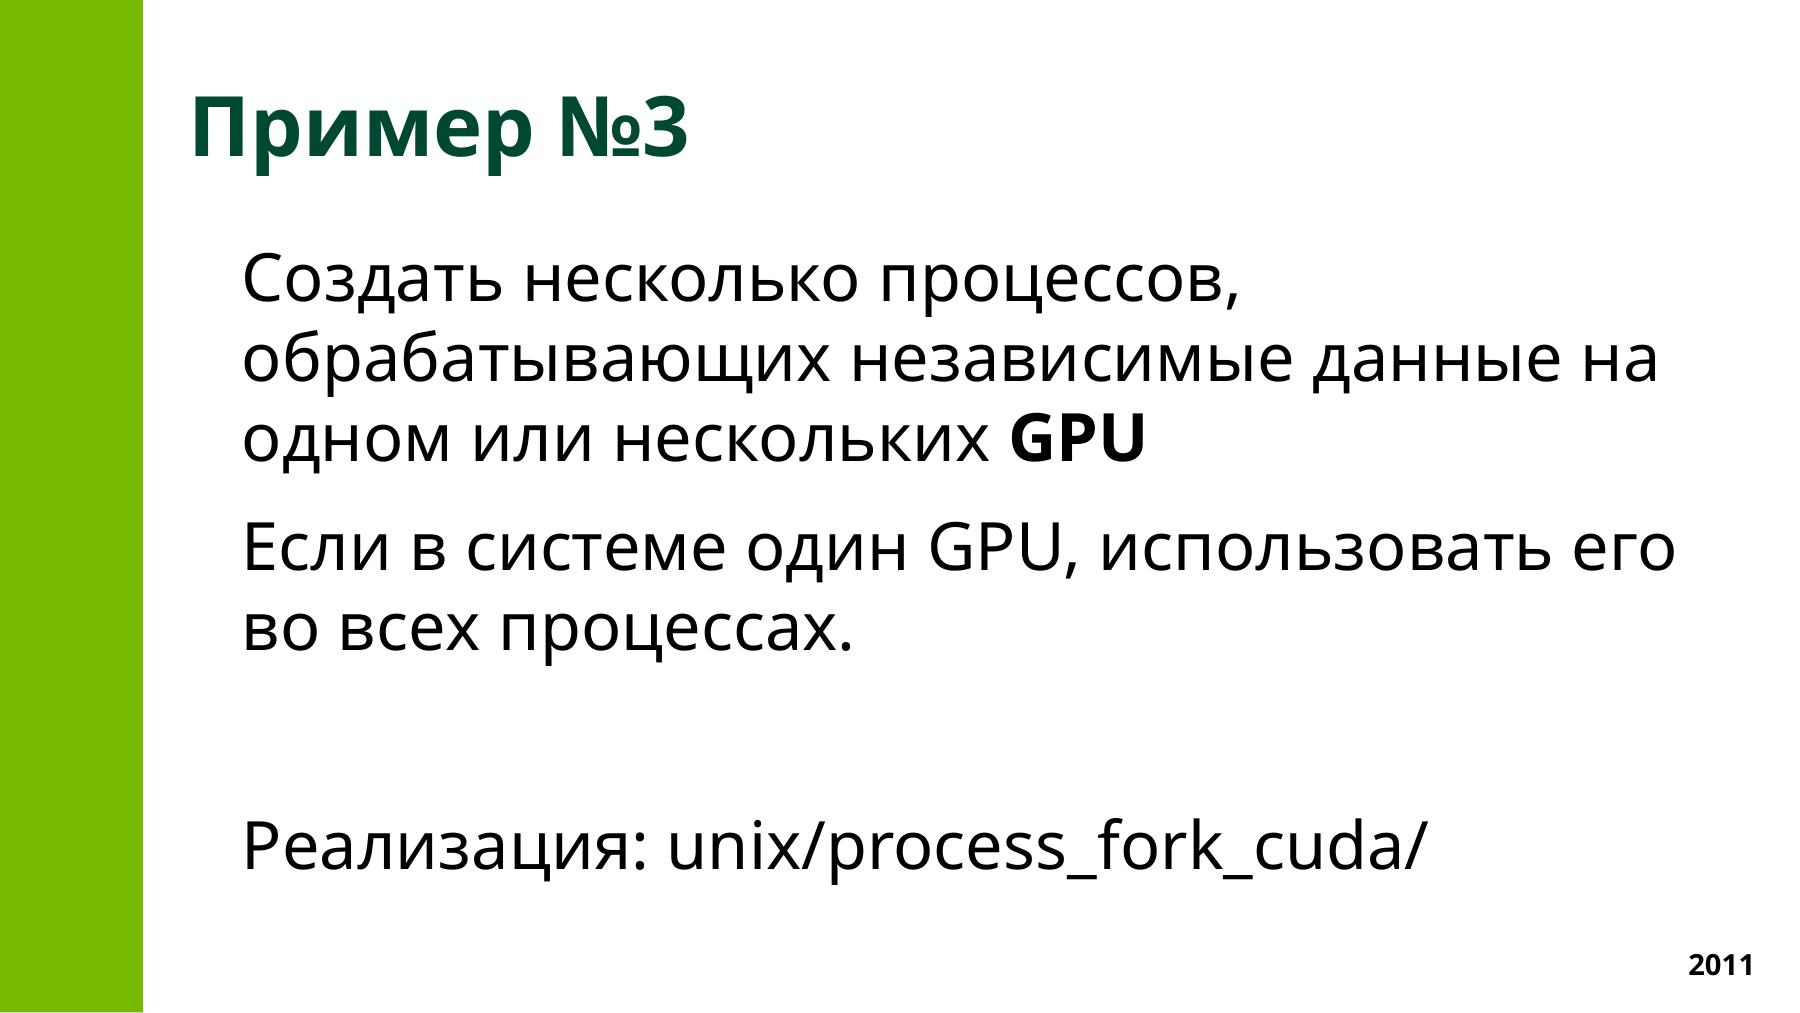

Пример №3
# Создать несколько процессов, обрабатывающих независимые данные на одном или нескольких GPU
Если в системе один GPU, использовать его во всех процессах.
Реализация: unix/process_fork_cuda/